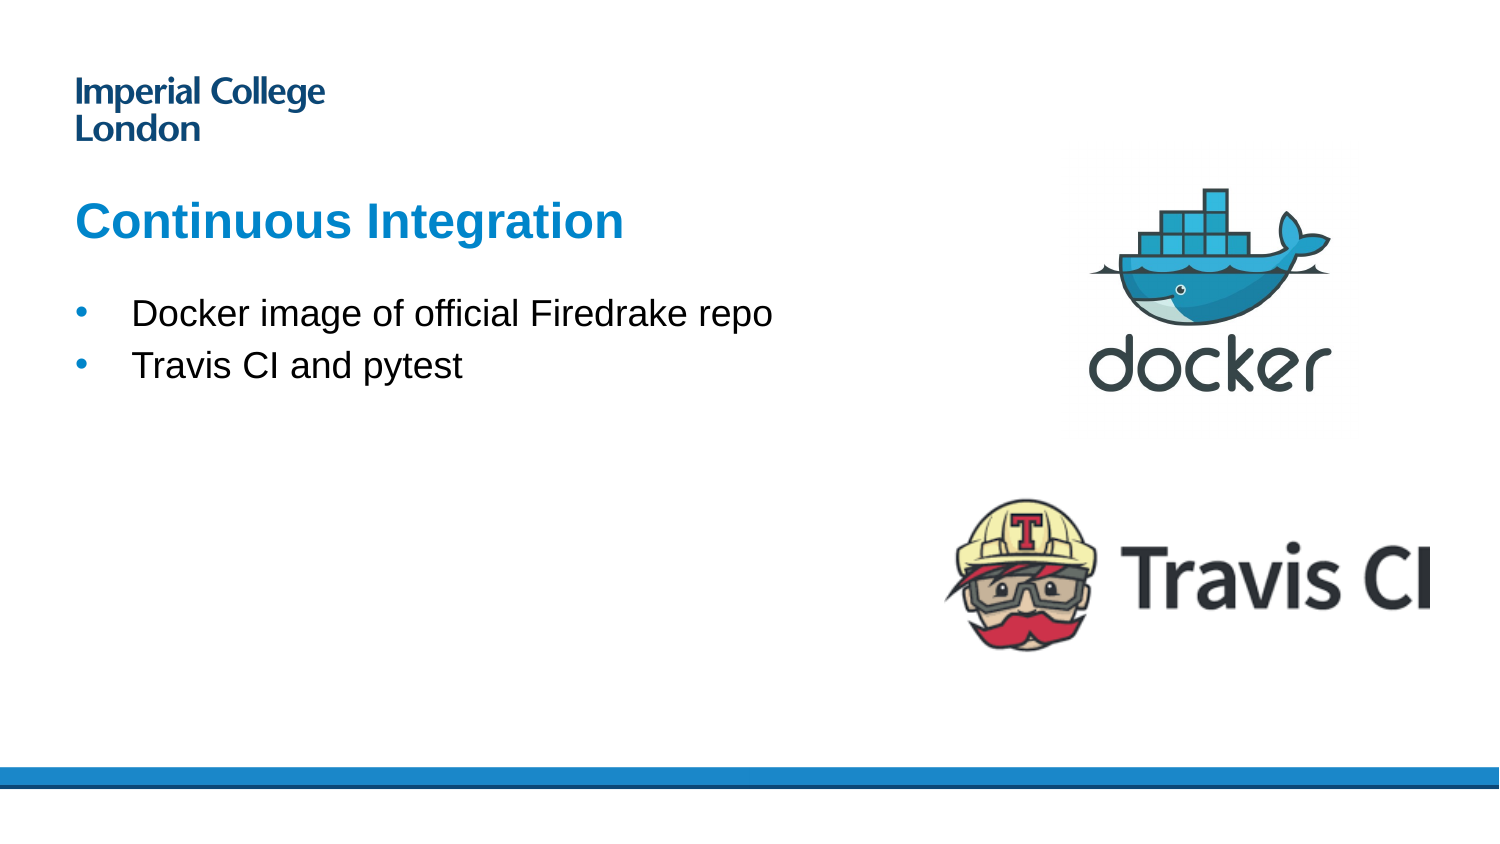

# Continuous Integration
Docker image of official Firedrake repo
Travis CI and pytest